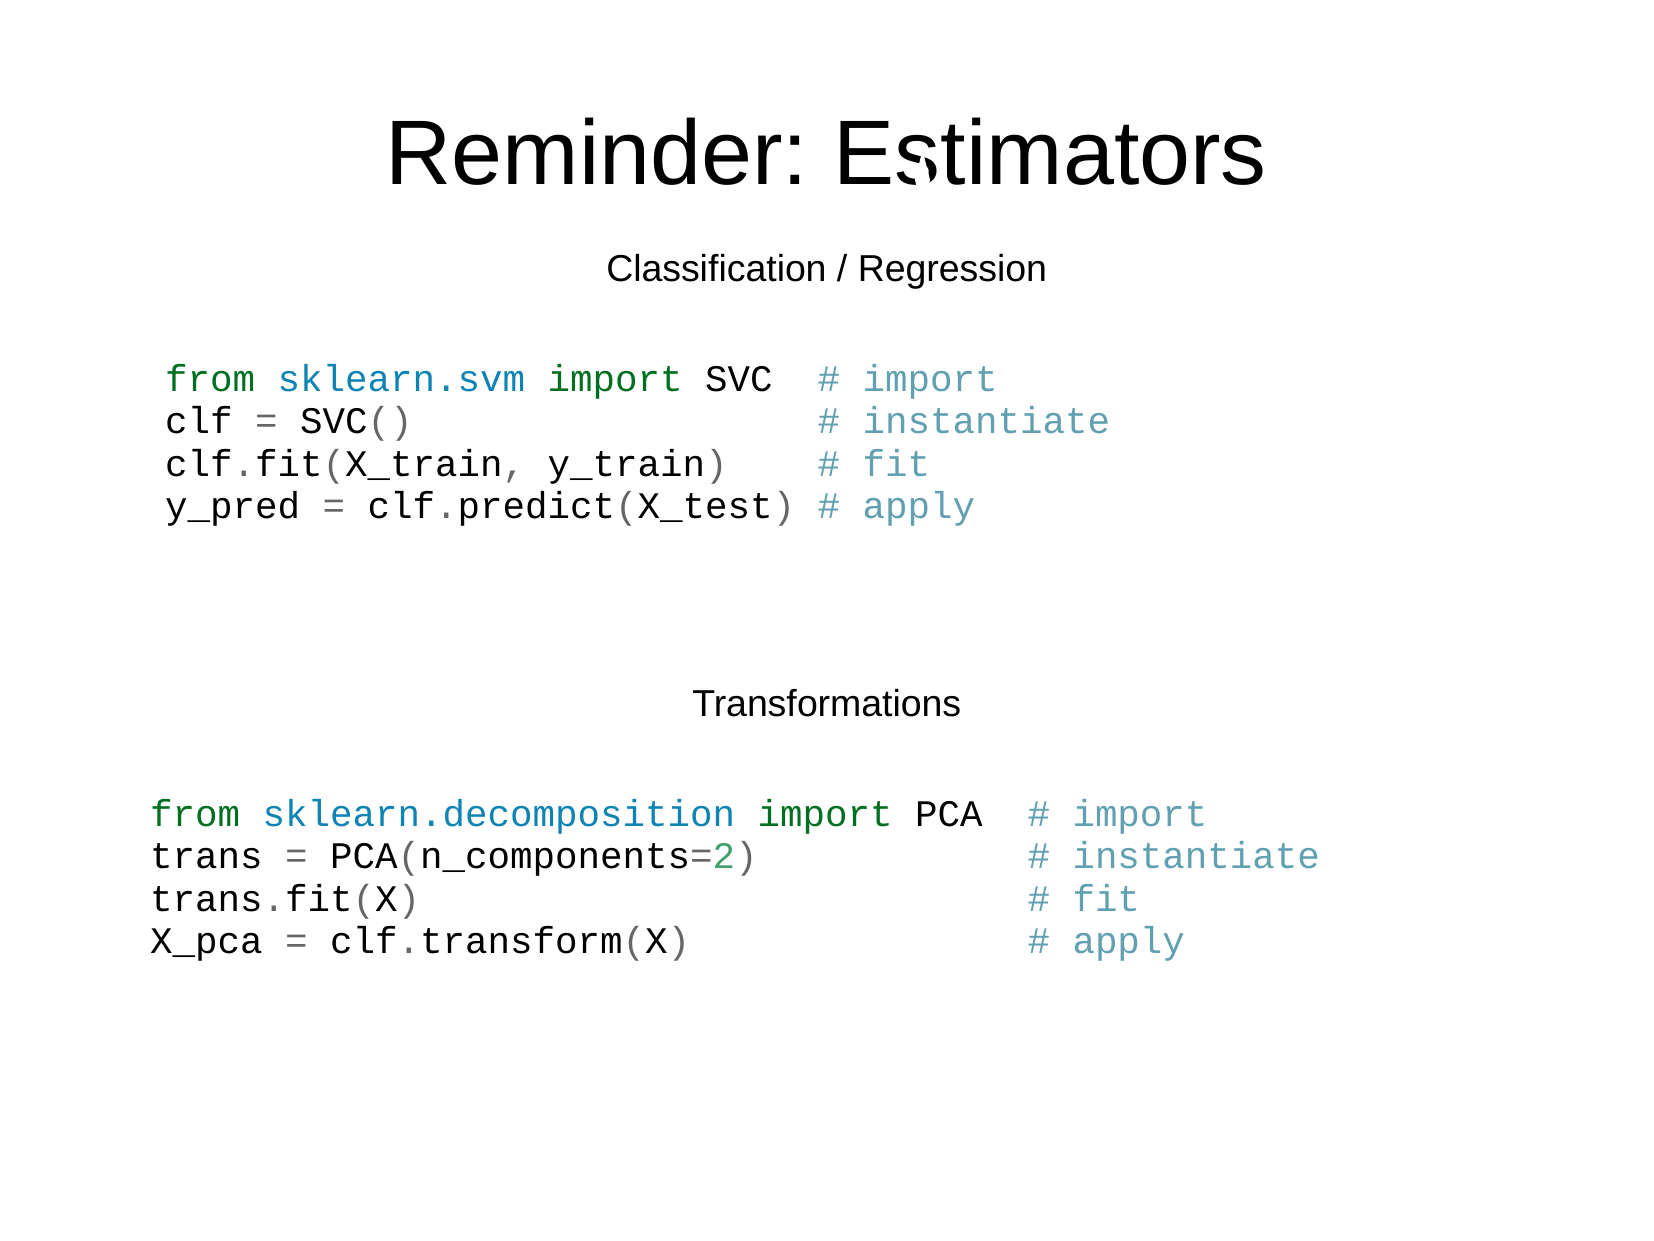

# Reminder: Estimators
Classification / Regression
from sklearn.svm import SVC # import
clf = SVC() # instantiate
clf.fit(X_train, y_train) # fit
y_pred = clf.predict(X_test) # apply
Transformations
from sklearn.decomposition import PCA # import
trans = PCA(n_components=2) # instantiate
trans.fit(X) # fit
X_pca = clf.transform(X) # apply